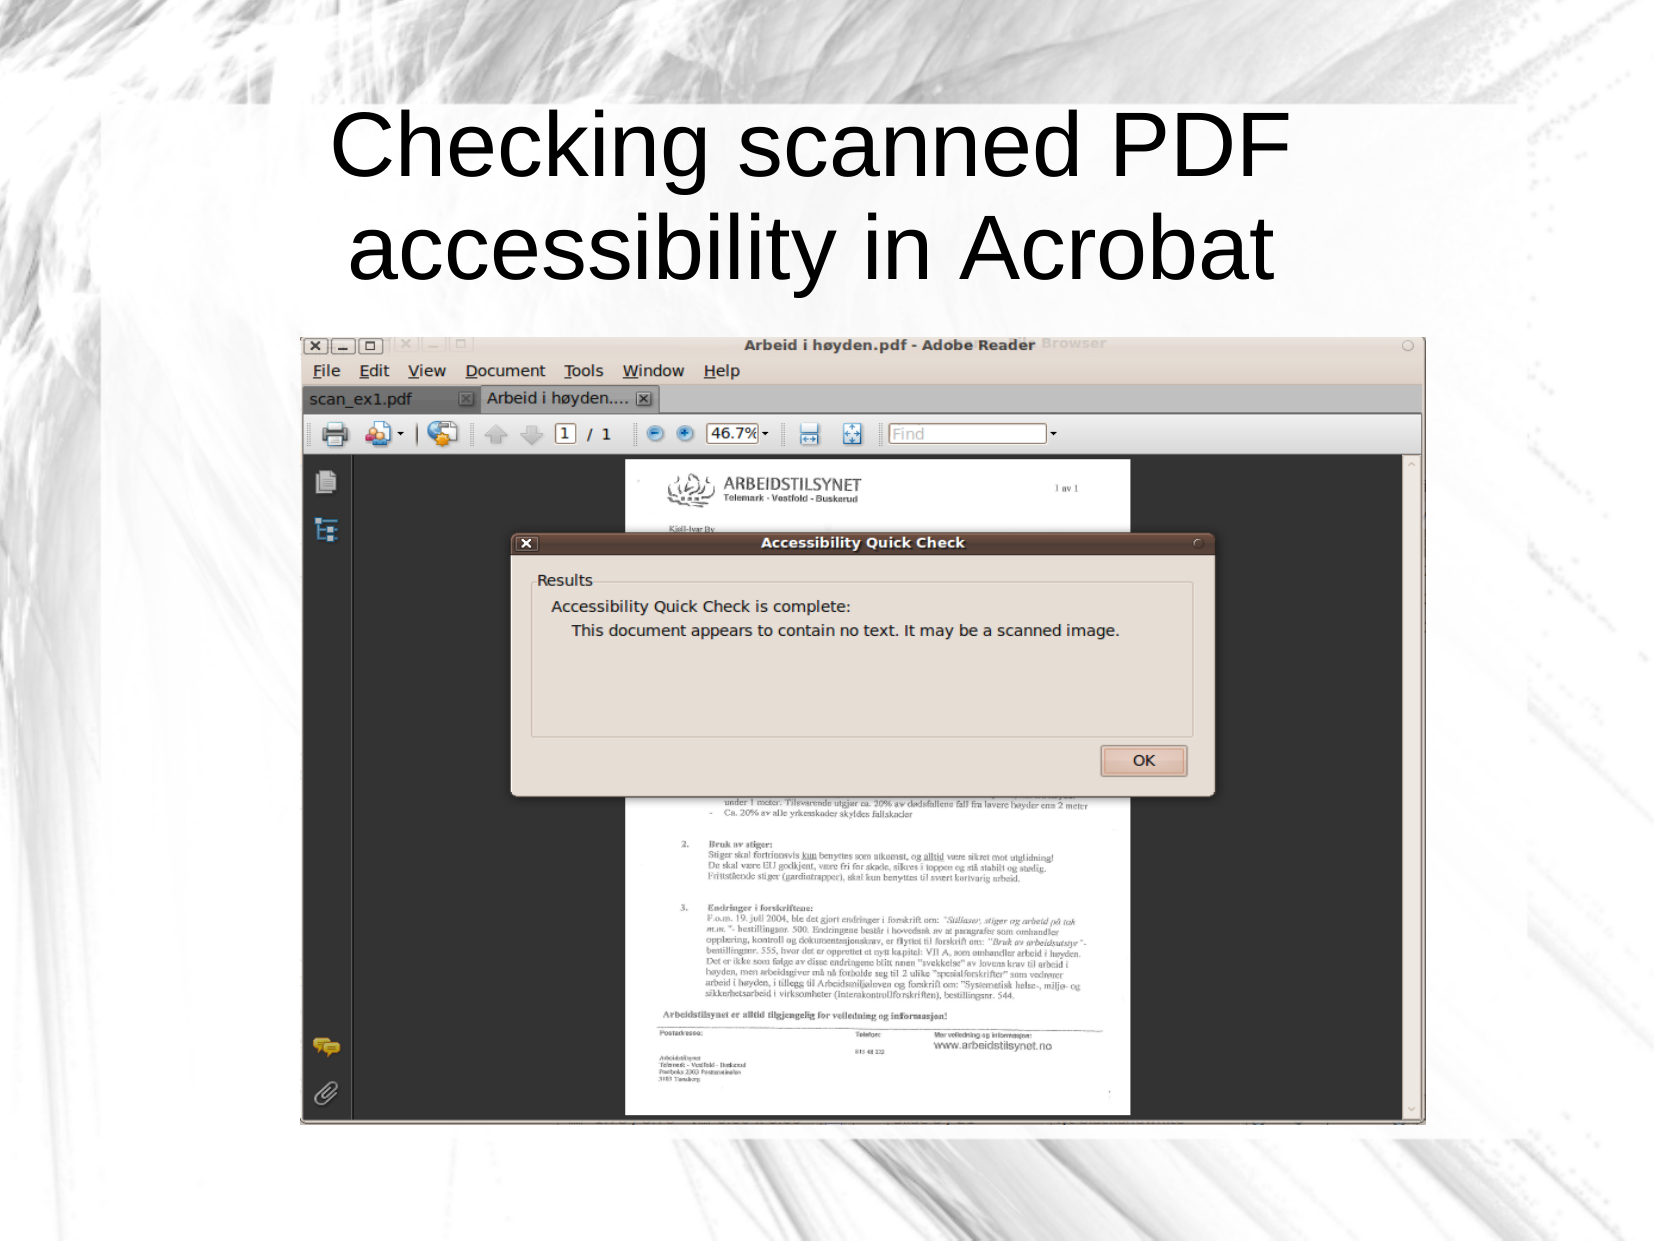

# Checking scanned PDF accessibility in Acrobat